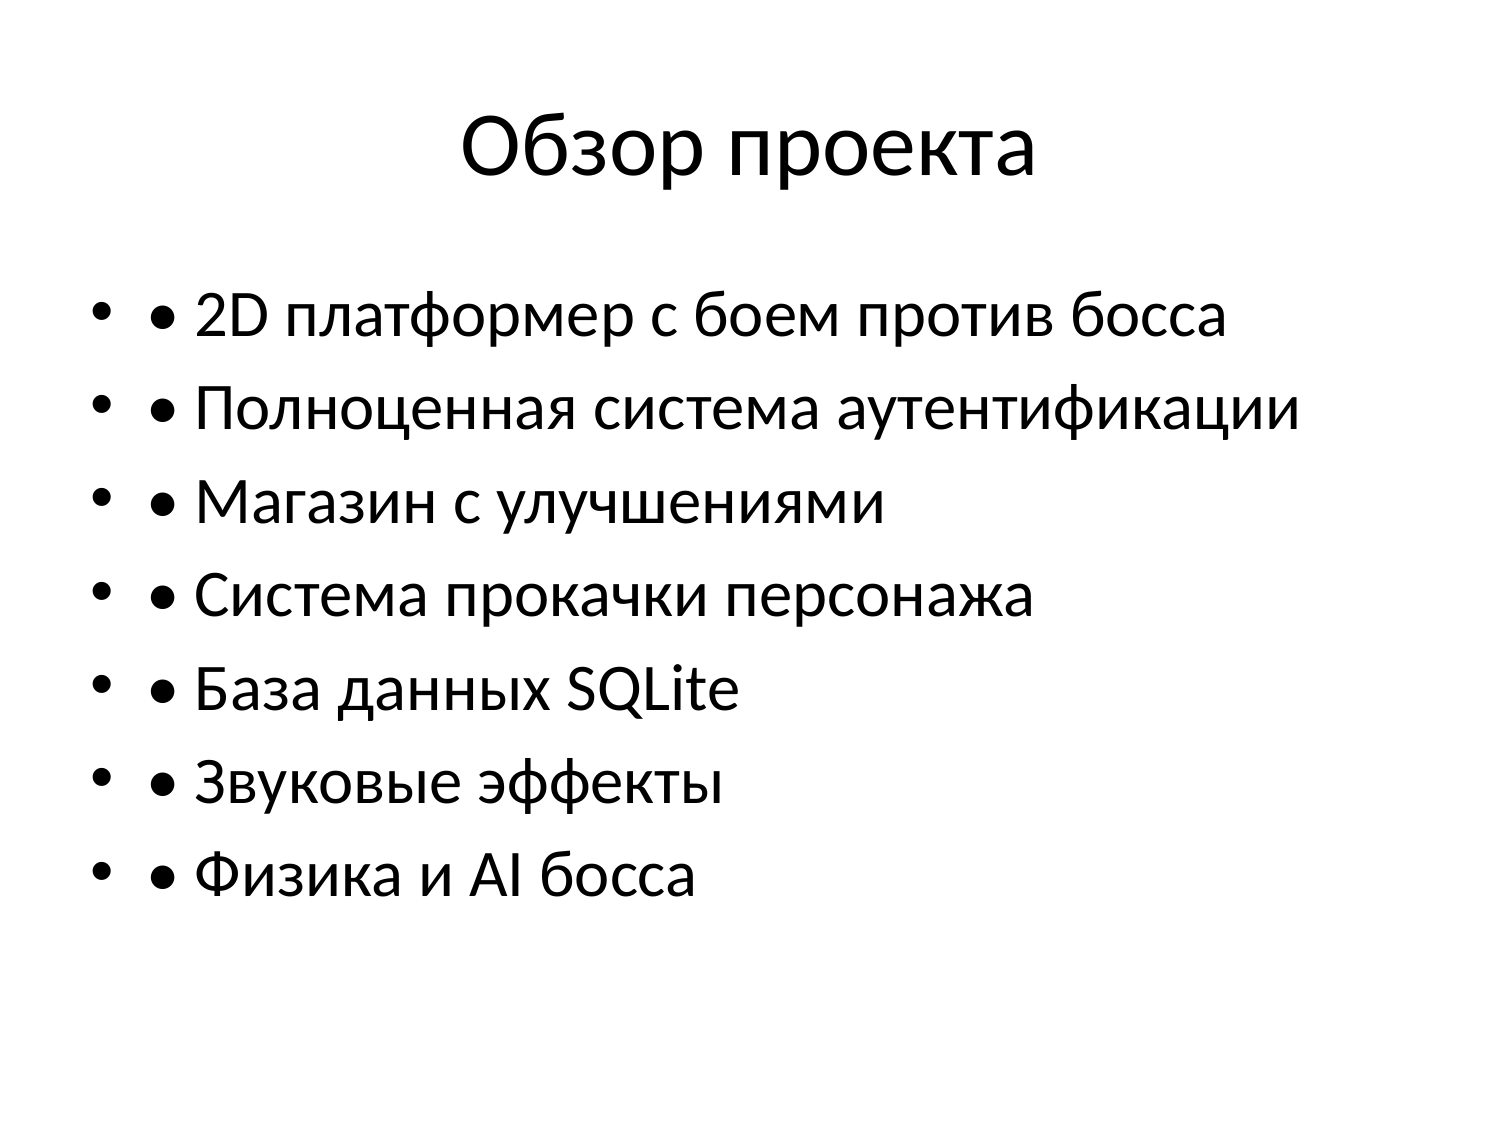

# Обзор проекта
• 2D платформер с боем против босса
• Полноценная система аутентификации
• Магазин с улучшениями
• Система прокачки персонажа
• База данных SQLite
• Звуковые эффекты
• Физика и AI босса